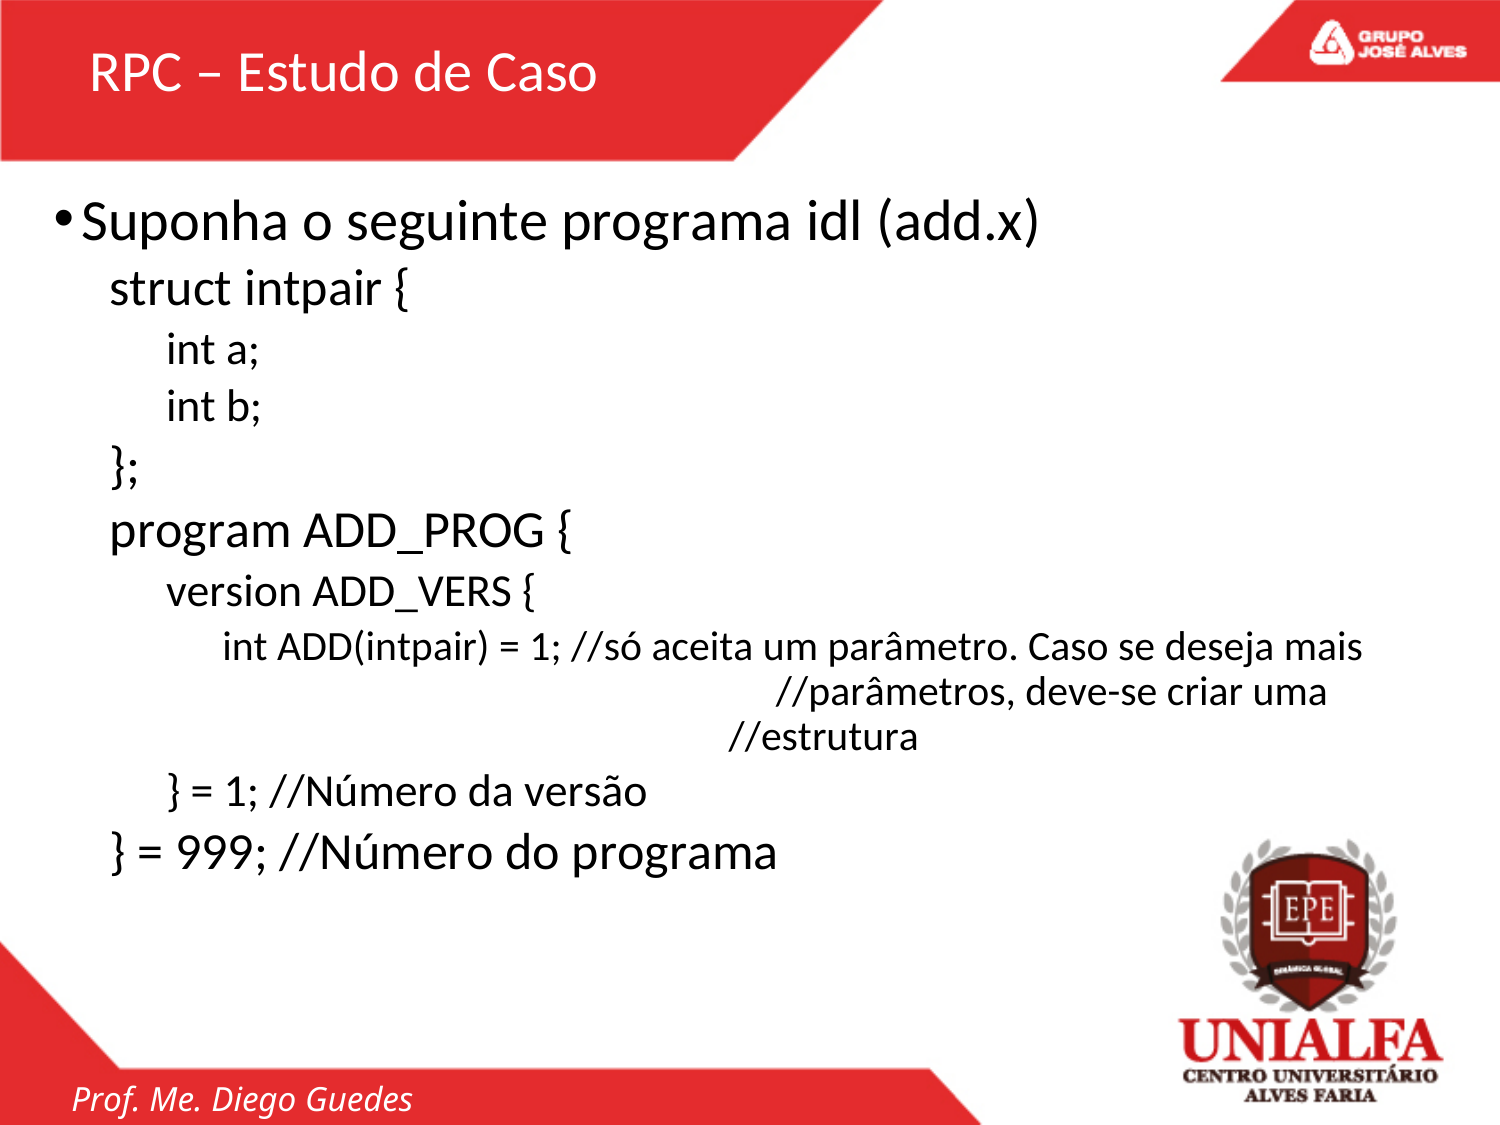

RPC – Estudo de Caso
# Suponha o seguinte programa idl (add.x)
struct intpair {
int a;
int b;
};
program ADD_PROG {
version ADD_VERS {
int ADD(intpair) = 1; //só aceita um parâmetro. Caso se deseja mais 						 //parâmetros, deve-se criar uma 						//estrutura
} = 1; //Número da versão
} = 999; //Número do programa
Prof. Me. Diego Guedes